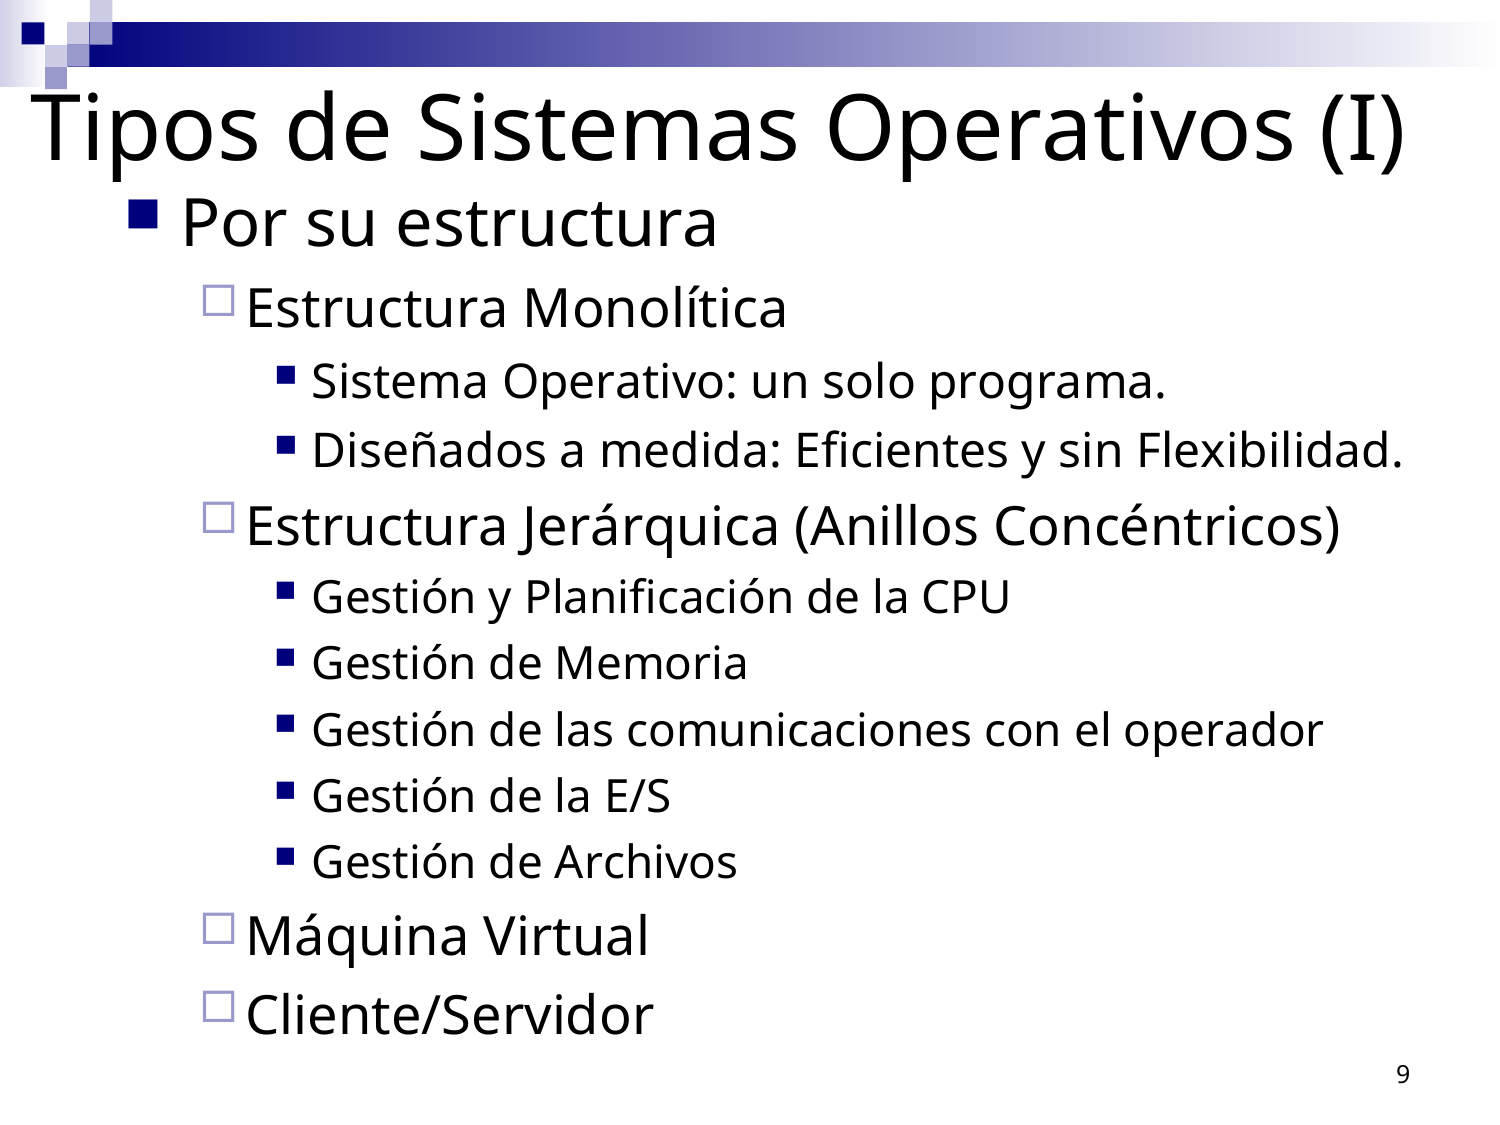

Tipos de Sistemas Operativos (I)
Por su estructura
Estructura Monolítica
Sistema Operativo: un solo programa.
Diseñados a medida: Eficientes y sin Flexibilidad.
Estructura Jerárquica (Anillos Concéntricos)
Gestión y Planificación de la CPU
Gestión de Memoria
Gestión de las comunicaciones con el operador
Gestión de la E/S
Gestión de Archivos
Máquina Virtual
Cliente/Servidor